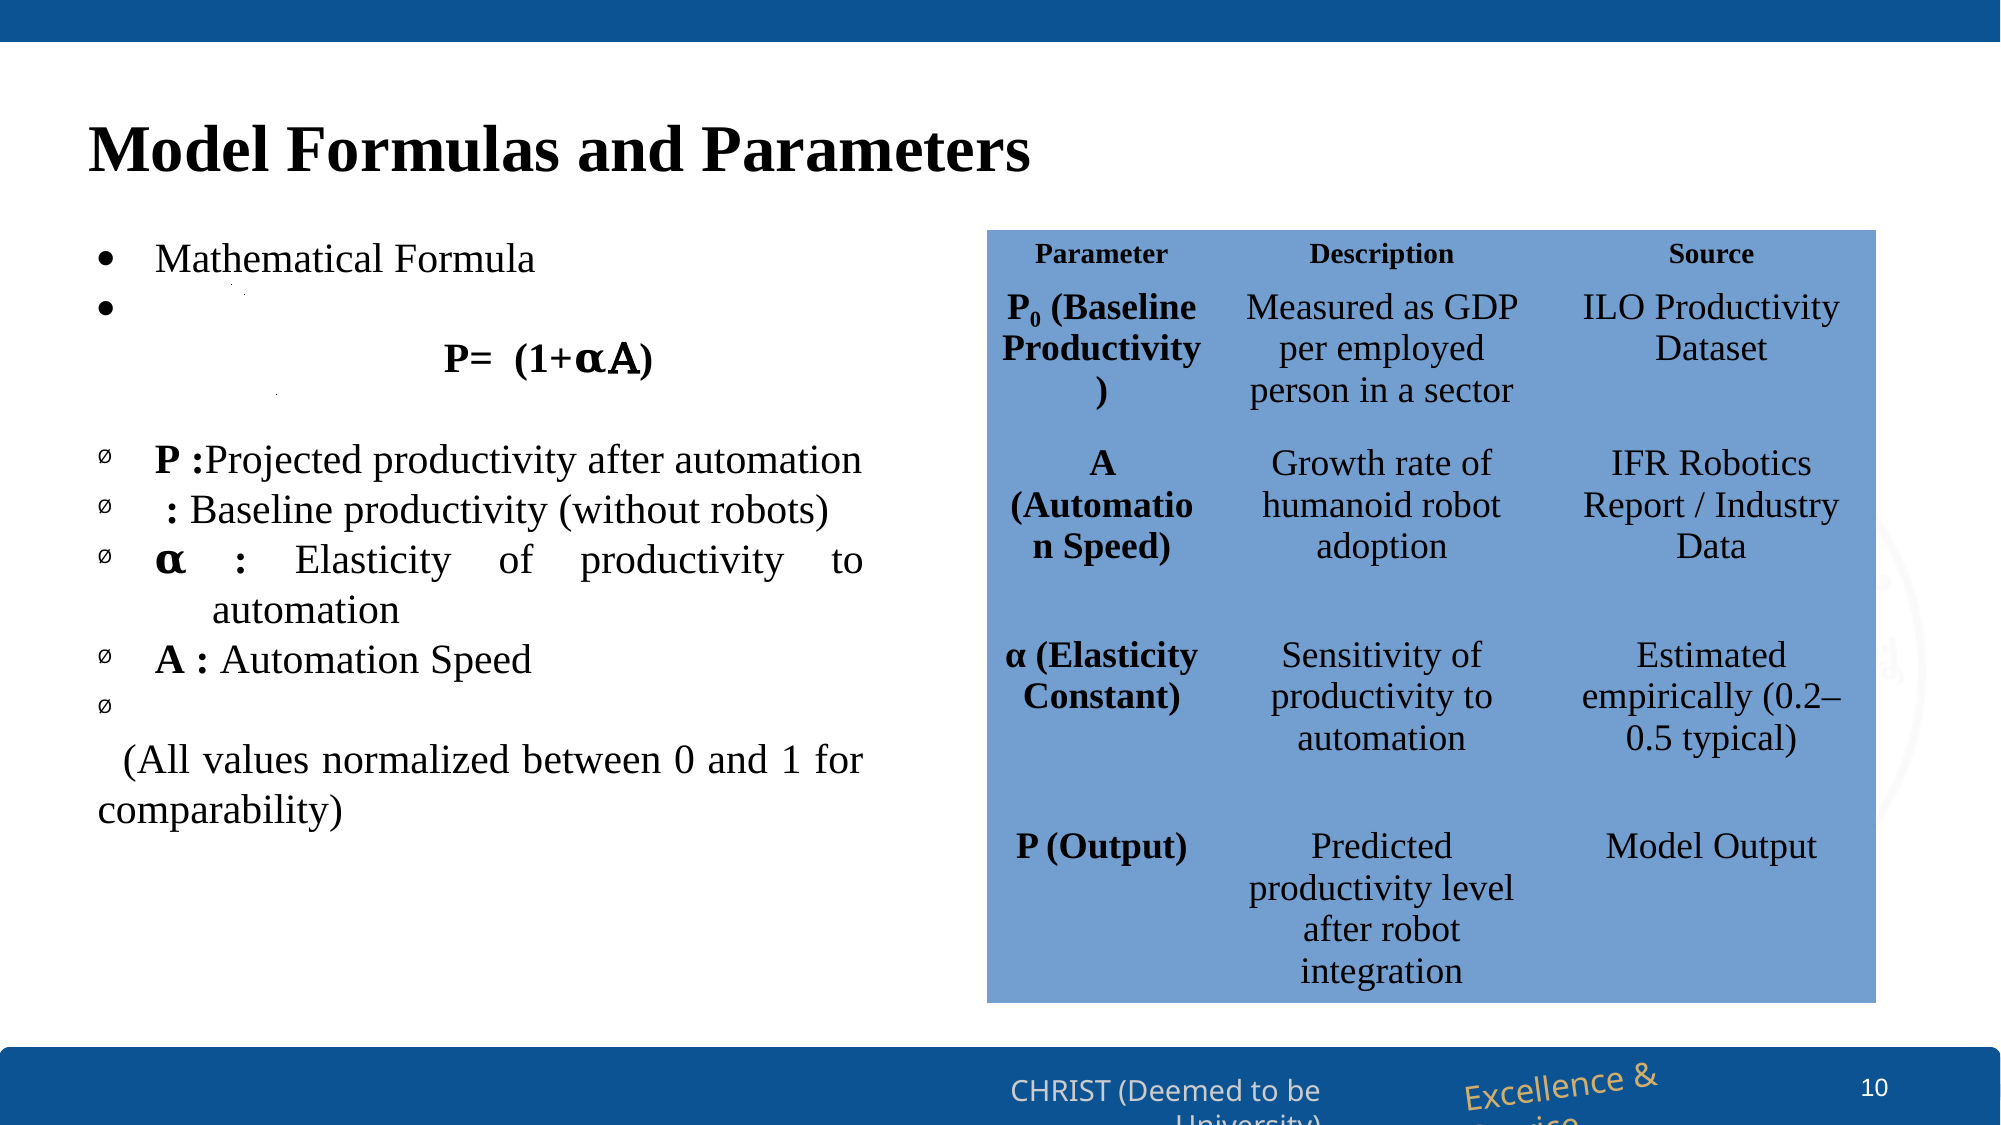

# Model Formulas and Parameters
| Parameter | Description | Source |
| --- | --- | --- |
| P₀ (Baseline Productivity) | Measured as GDP per employed person in a sector | ILO Productivity Dataset |
| A (Automation Speed) | Growth rate of humanoid robot adoption | IFR Robotics Report / Industry Data |
| α (Elasticity Constant) | Sensitivity of productivity to automation | Estimated empirically (0.2–0.5 typical) |
| P (Output) | Predicted productivity level after robot integration | Model Output |
Mathematical Formula
 P= (1+𝛂A)
P :Projected productivity after automation
 : Baseline productivity (without robots)
𝛂 : Elasticity of productivity to automation
A : Automation Speed
 (All values normalized between 0 and 1 for comparability)